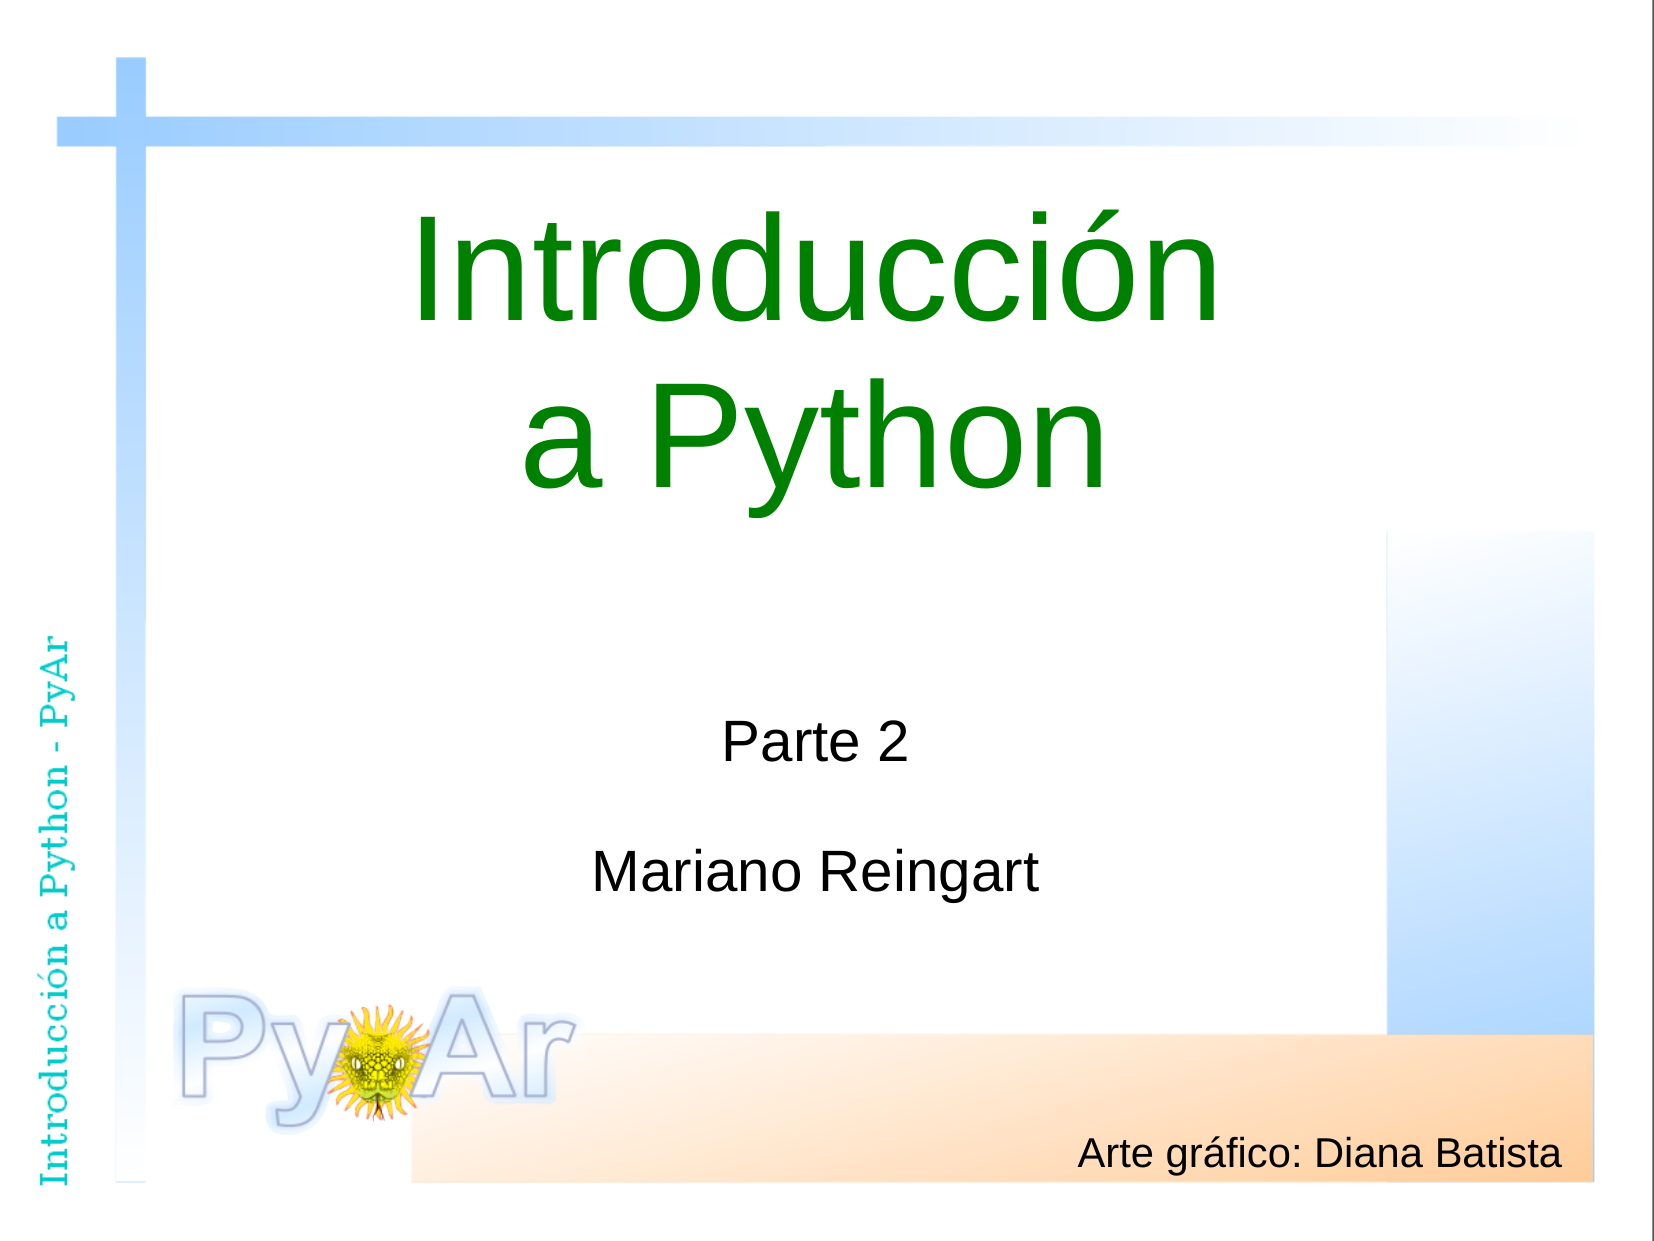

Introducción a Python
Parte 2
Mariano Reingart
Arte gráfico: Diana Batista